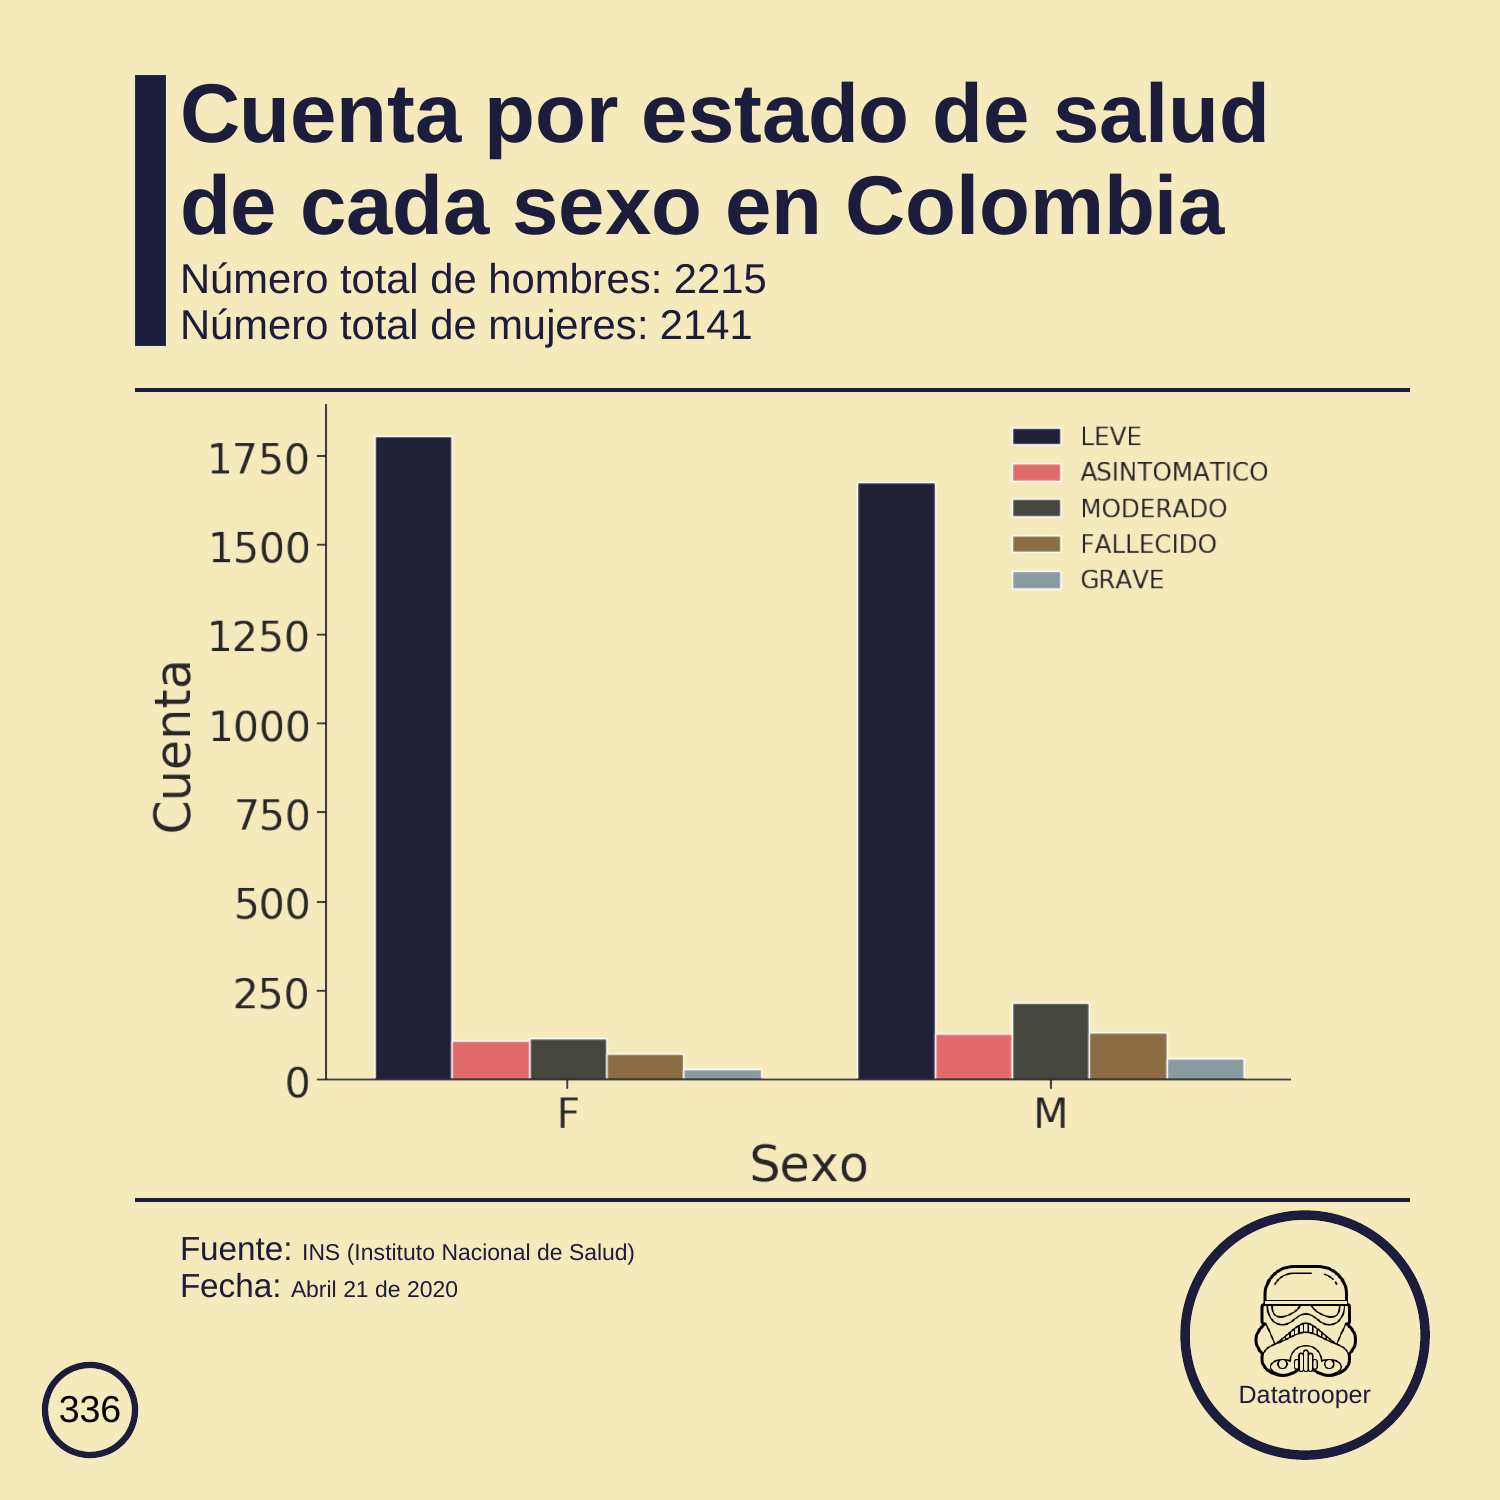

# Cuenta por estado de salud de cada sexo en Colombia
Número total de hombres: 2215
Número total de mujeres: 2141
Fuente: INS (Instituto Nacional de Salud)
Fecha: Abril 21 de 2020
336
Datatrooper